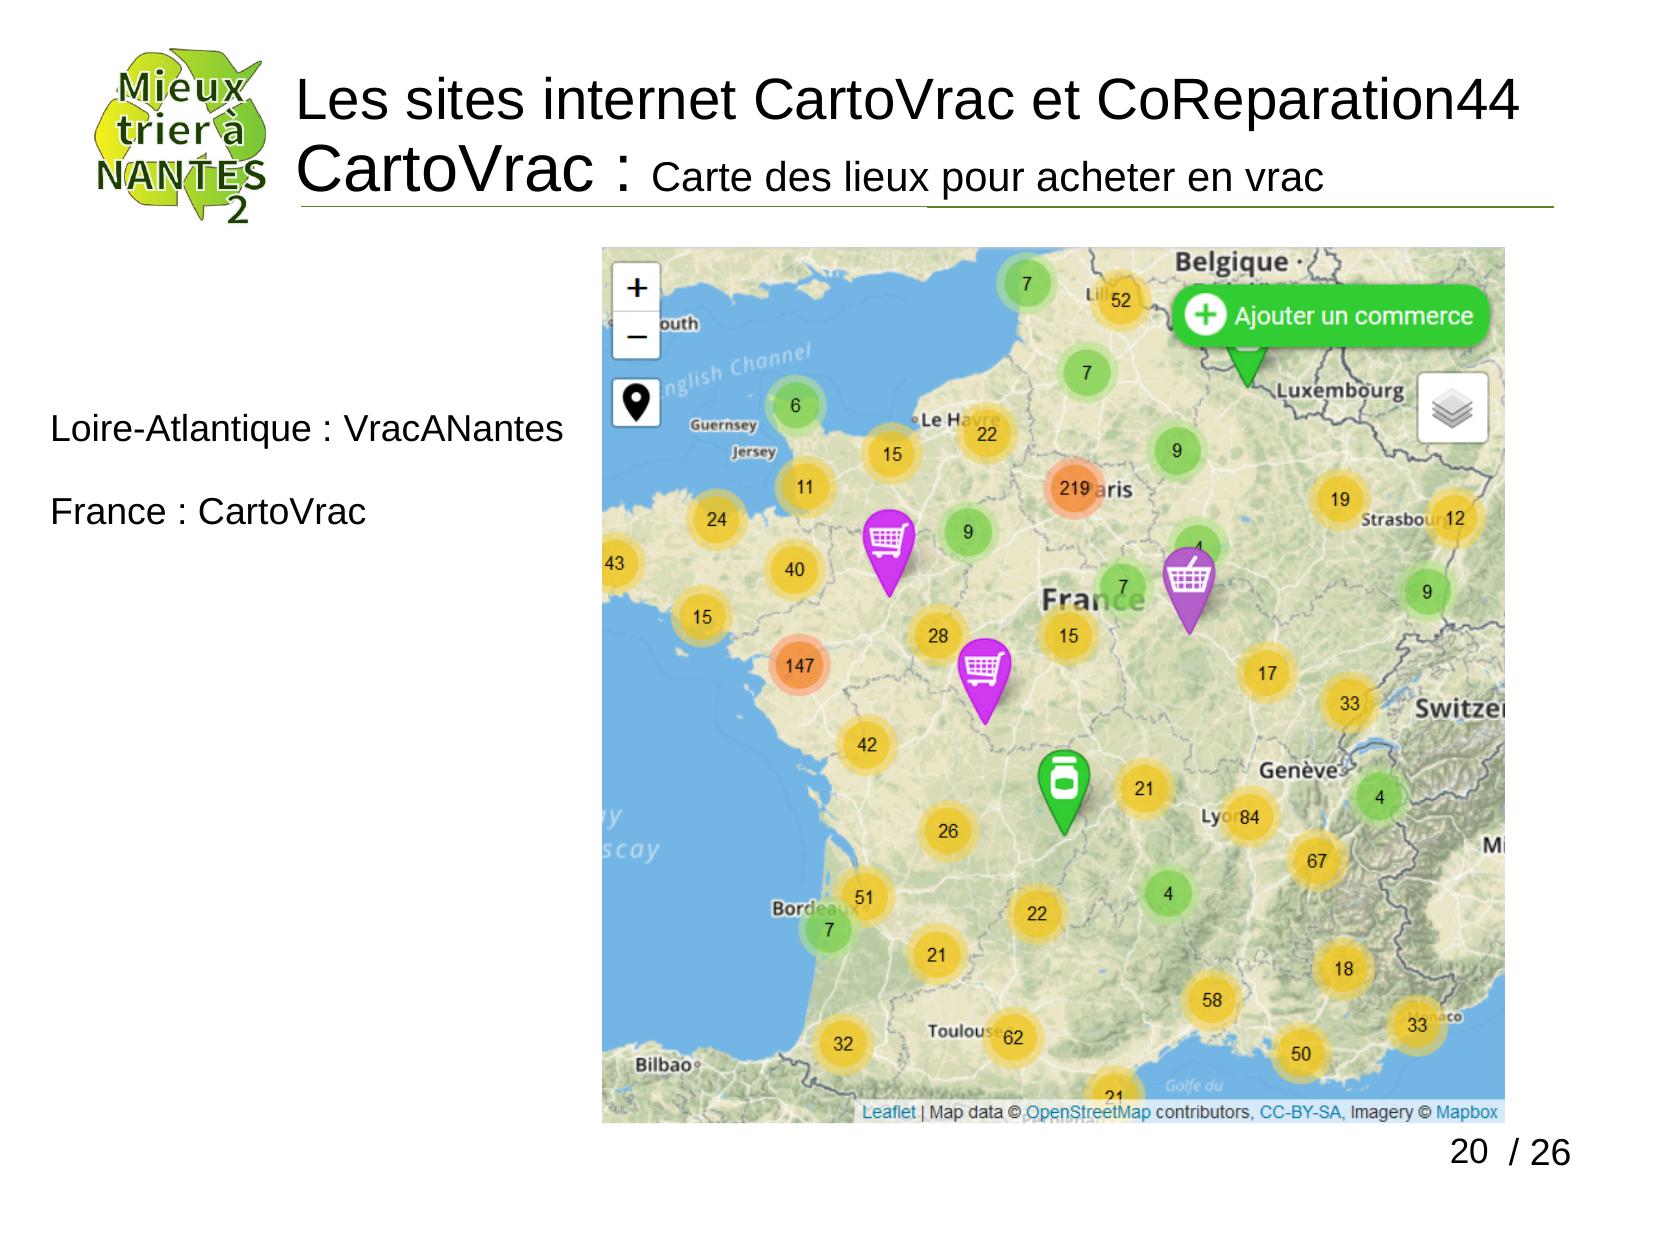

Les sites internet CartoVrac et CoReparation44
CartoVrac : Carte des lieux pour acheter en vrac
Loire-Atlantique : VracANantes
France : CartoVrac
/ 26